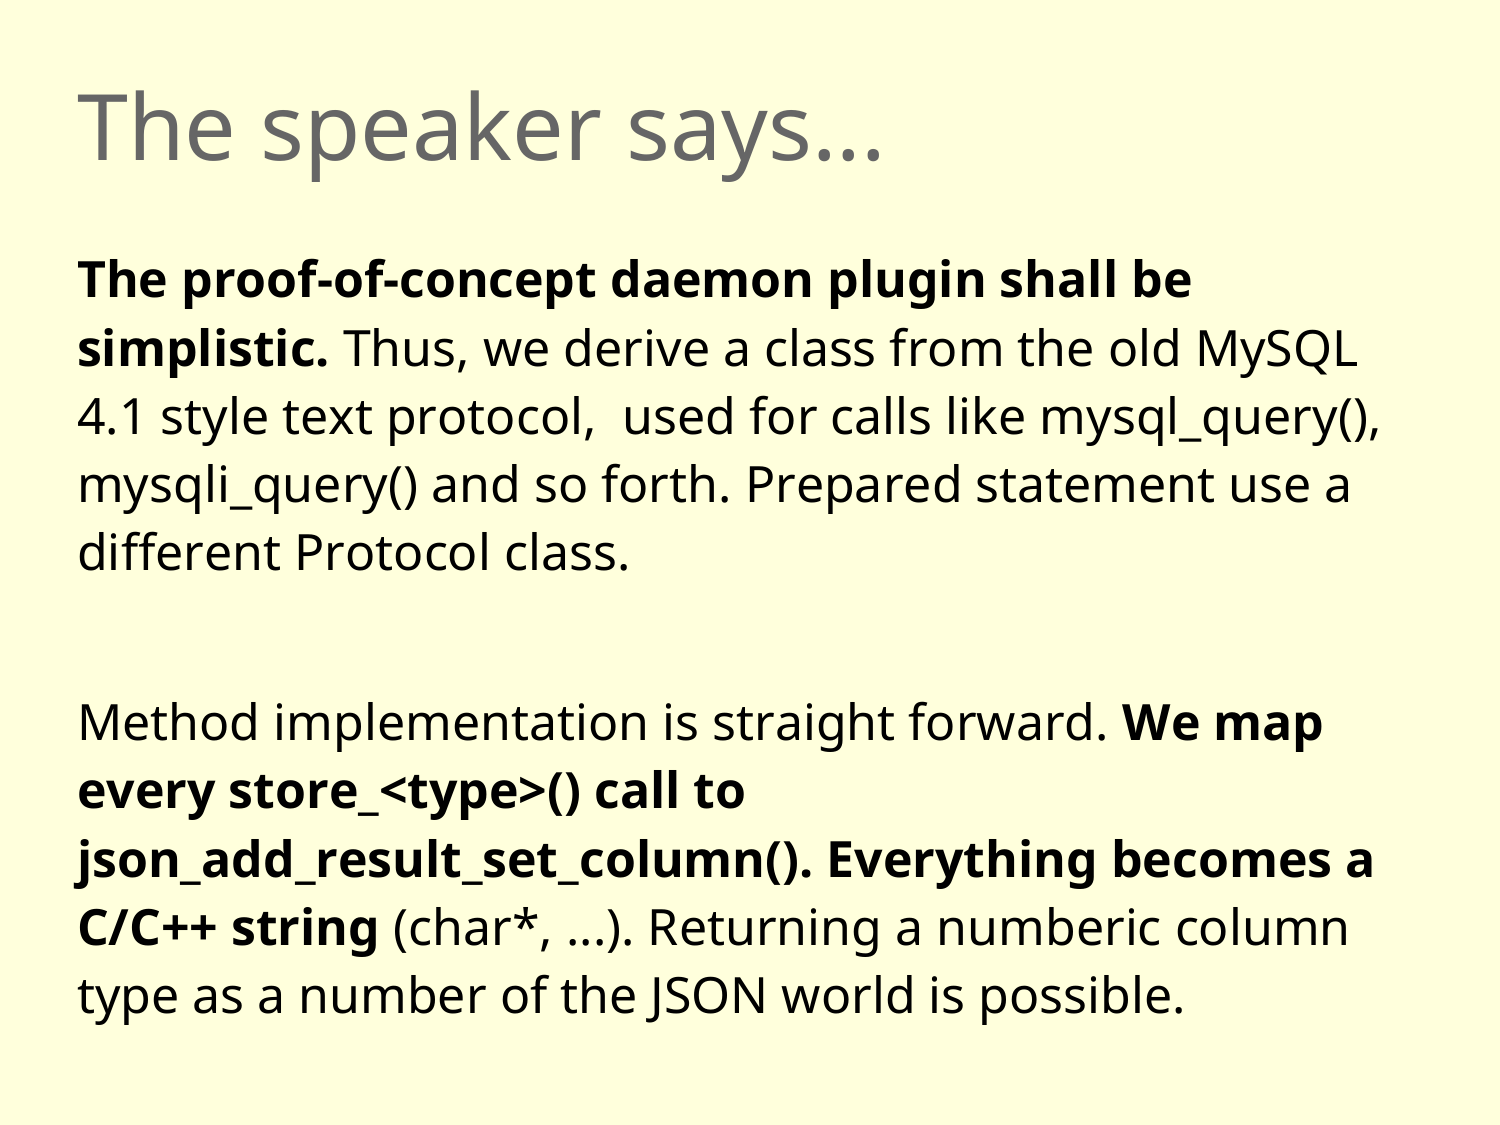

# The speaker says...
The proof-of-concept daemon plugin shall be simplistic. Thus, we derive a class from the old MySQL 4.1 style text protocol, used for calls like mysql_query(), mysqli_query() and so forth. Prepared statement use a different Protocol class.
Method implementation is straight forward. We map every store_<type>() call to json_add_result_set_column(). Everything becomes a C/C++ string (char*, ...). Returning a numberic column type as a number of the JSON world is possible.